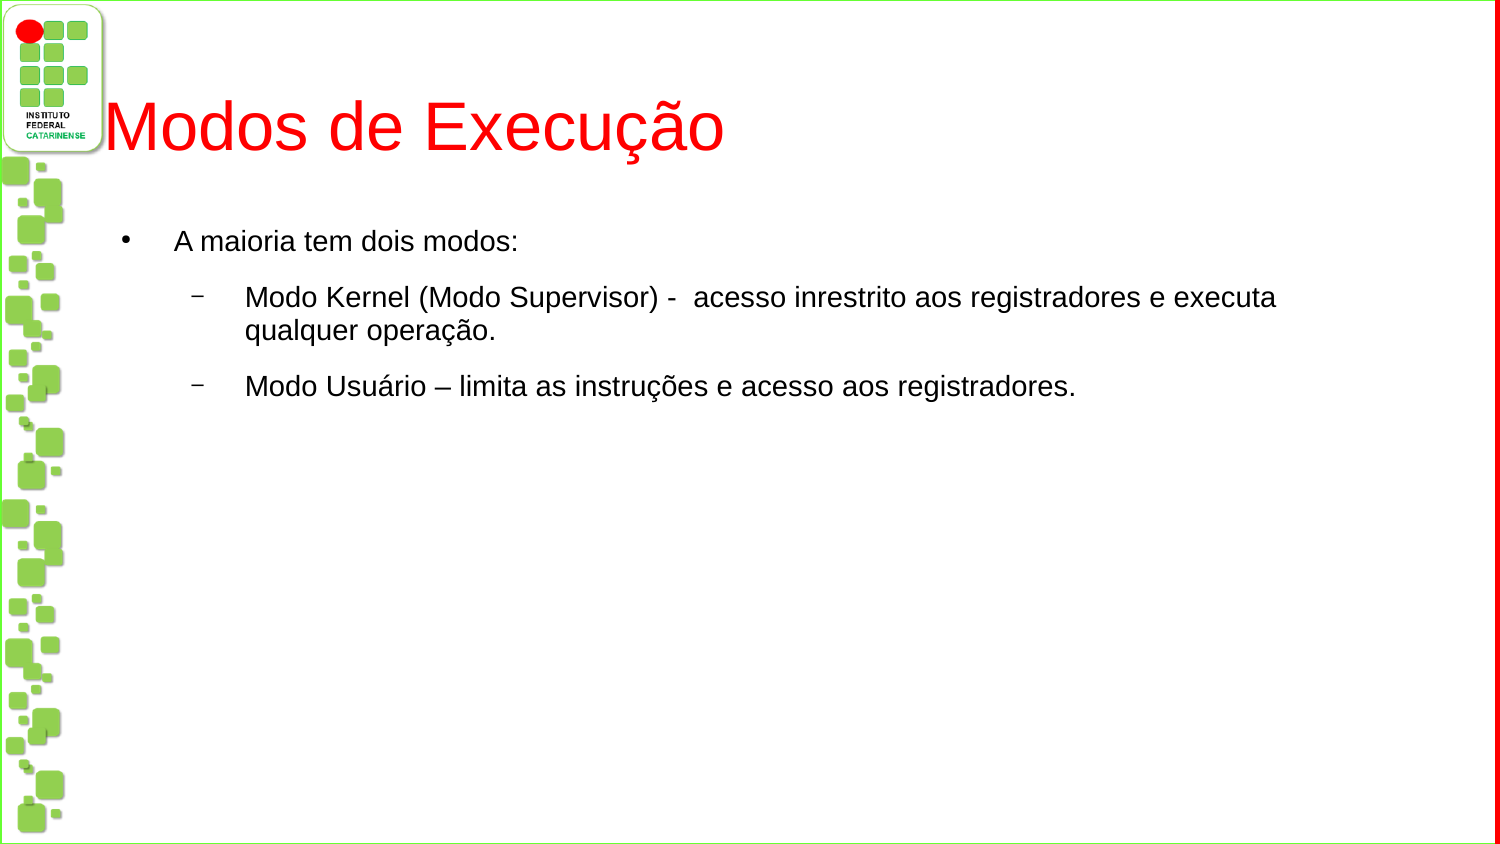

# Modos de Execução
A maioria tem dois modos:
Modo Kernel (Modo Supervisor) - acesso inrestrito aos registradores e executa qualquer operação.
Modo Usuário – limita as instruções e acesso aos registradores.